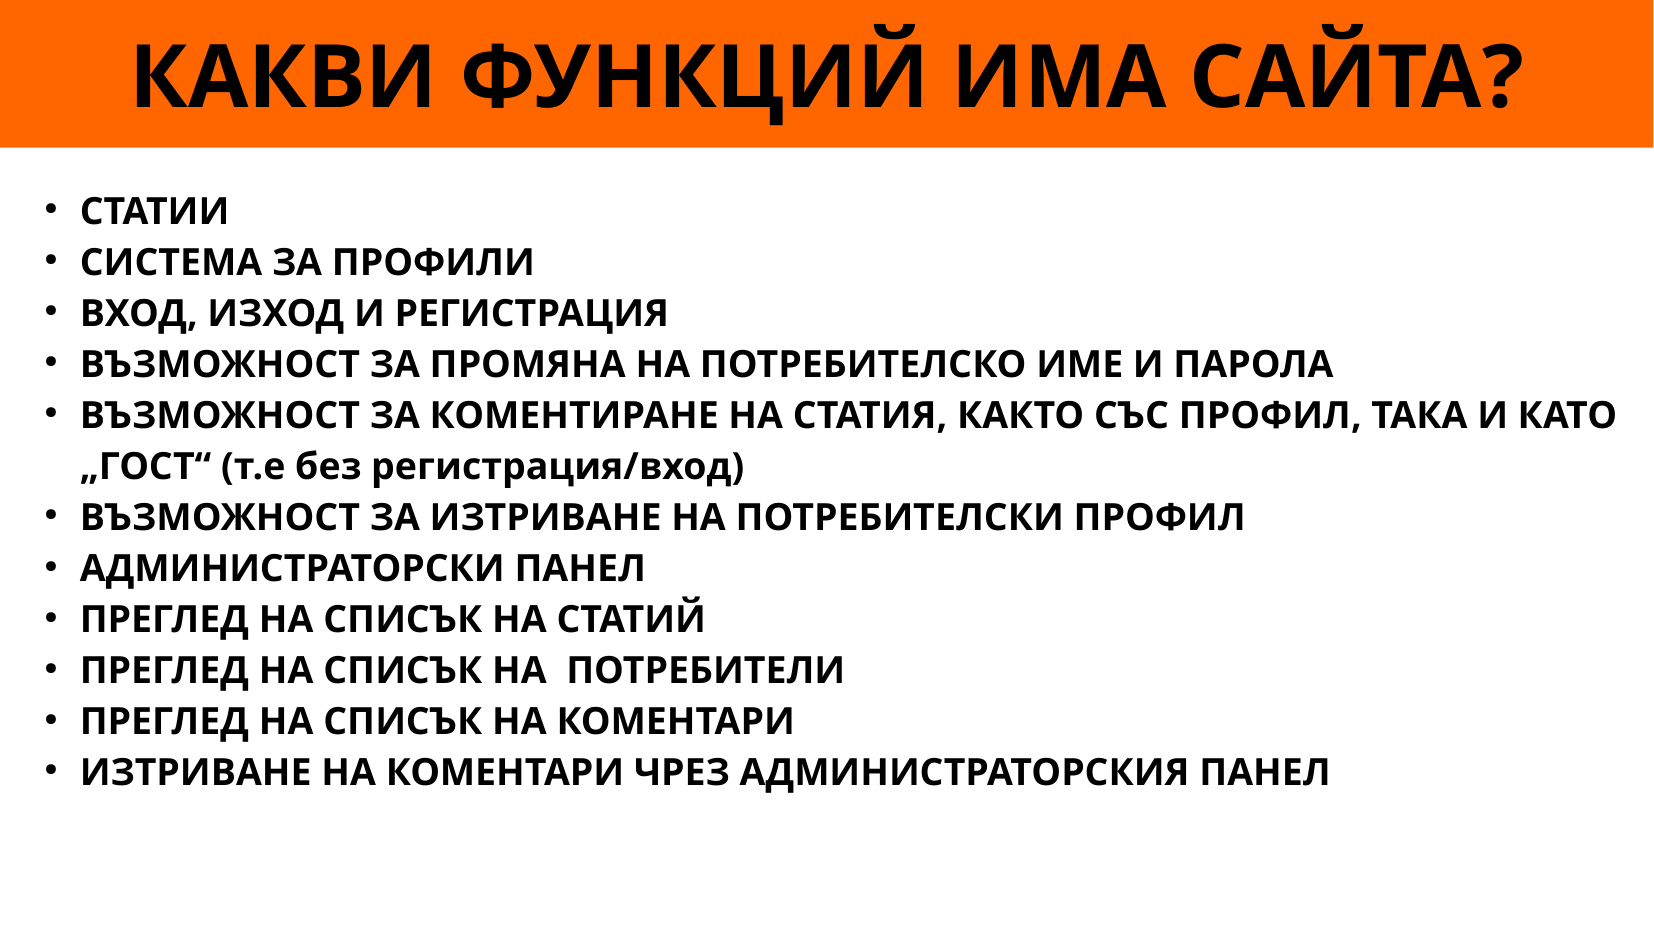

КАКВИ ФУНКЦИЙ ИМА САЙТА?
СТАТИИ
СИСТЕМА ЗА ПРОФИЛИ
ВХОД, ИЗХОД И РЕГИСТРАЦИЯ
ВЪЗМОЖНОСТ ЗА ПРОМЯНА НА ПОТРЕБИТЕЛСКО ИМЕ И ПАРОЛА
ВЪЗМОЖНОСТ ЗА КОМЕНТИРАНЕ НА СТАТИЯ, КАКТО СЪС ПРОФИЛ, ТАКА И КАТО „ГОСТ“ (т.е без регистрация/вход)
ВЪЗМОЖНОСТ ЗА ИЗТРИВАНЕ НА ПОТРЕБИТЕЛСКИ ПРОФИЛ
АДМИНИСТРАТОРСКИ ПАНЕЛ
ПРЕГЛЕД НА СПИСЪК НА СТАТИЙ
ПРЕГЛЕД НА СПИСЪК НА ПОТРЕБИТЕЛИ
ПРЕГЛЕД НА СПИСЪК НА КОМЕНТАРИ
ИЗТРИВАНЕ НА КОМЕНТАРИ ЧРЕЗ АДМИНИСТРАТОРСКИЯ ПАНЕЛ